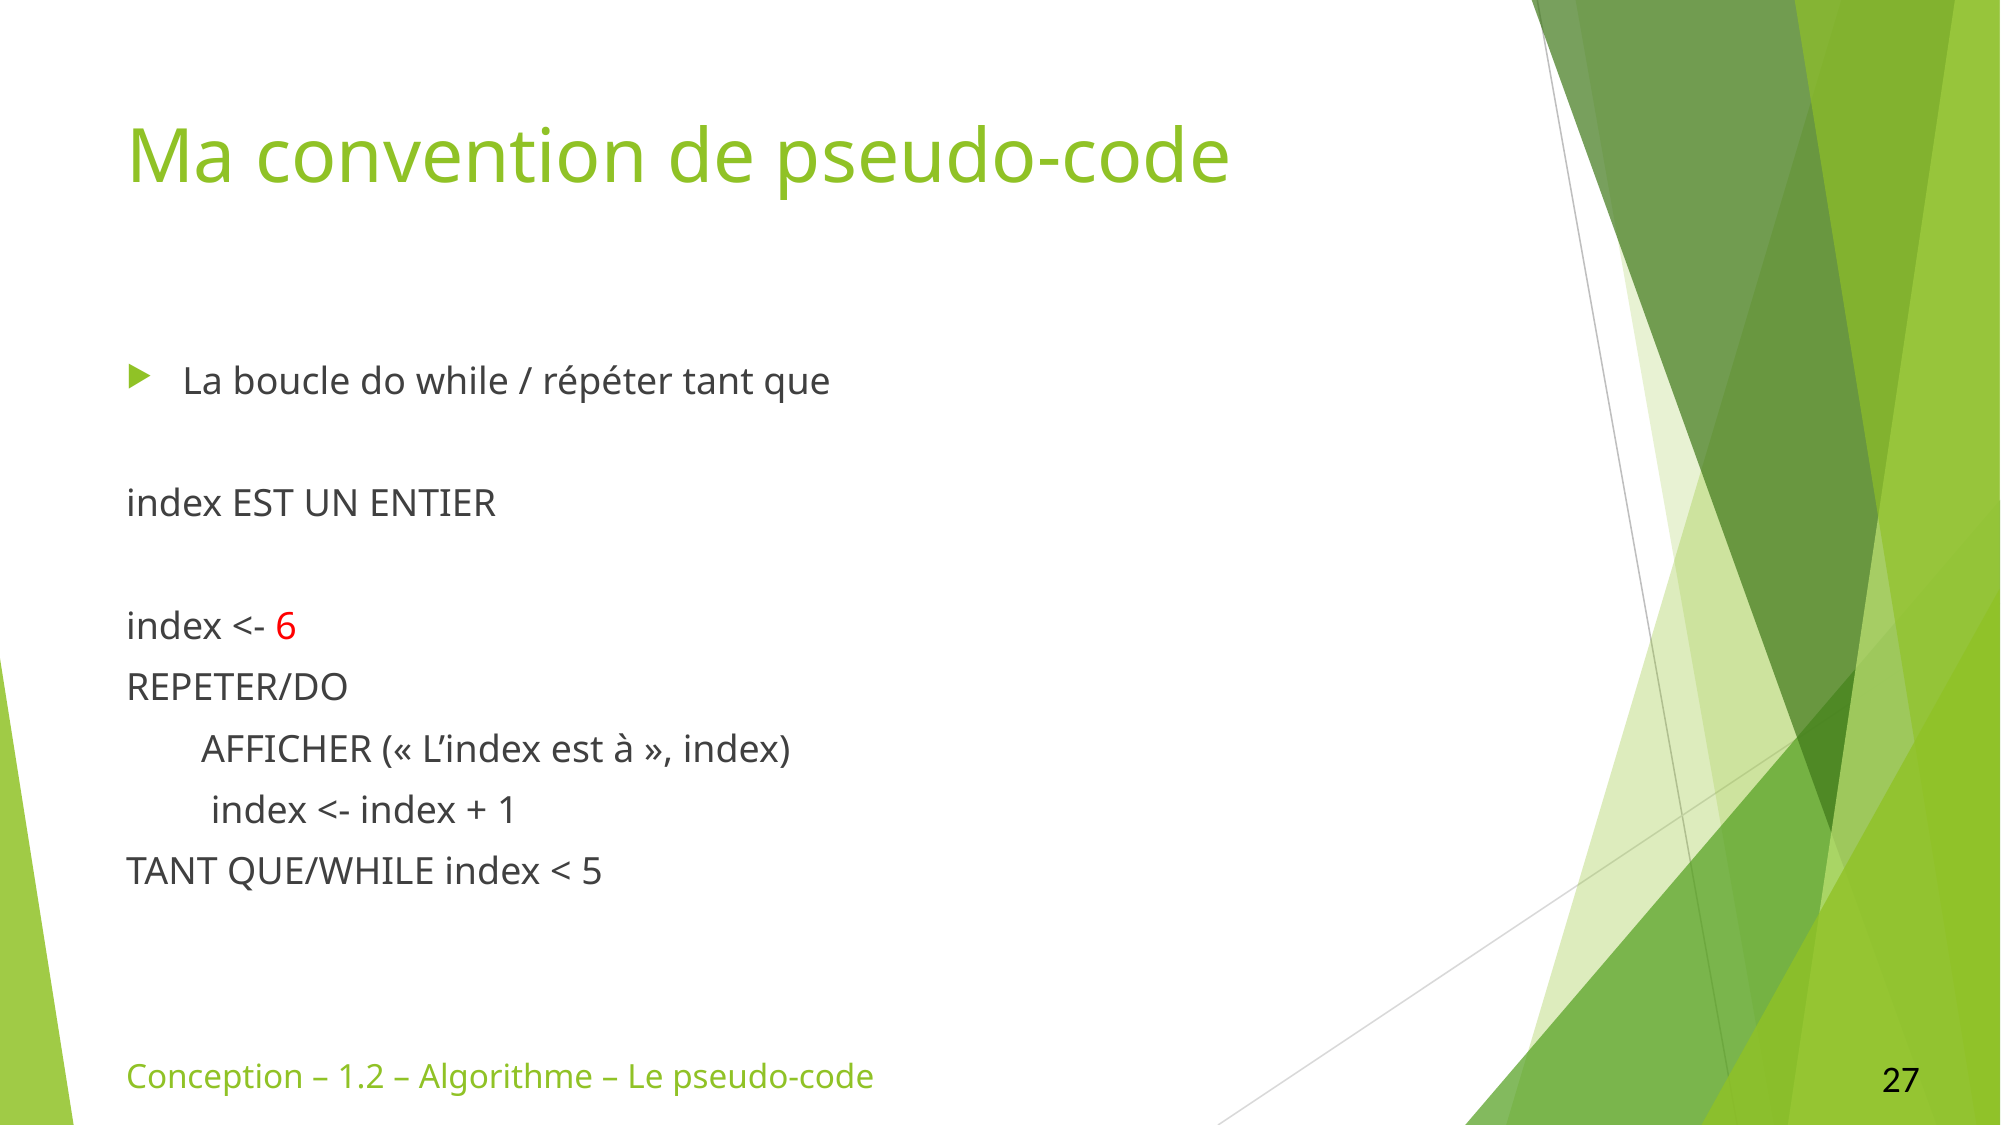

# Ma convention de pseudo-code
La boucle do while / répéter tant que
index EST UN ENTIER
index <- 6
REPETER/DO
	AFFICHER (« L’index est à », index)
	 index <- index + 1
TANT QUE/WHILE index < 5
Conception – 1.2 – Algorithme – Le pseudo-code